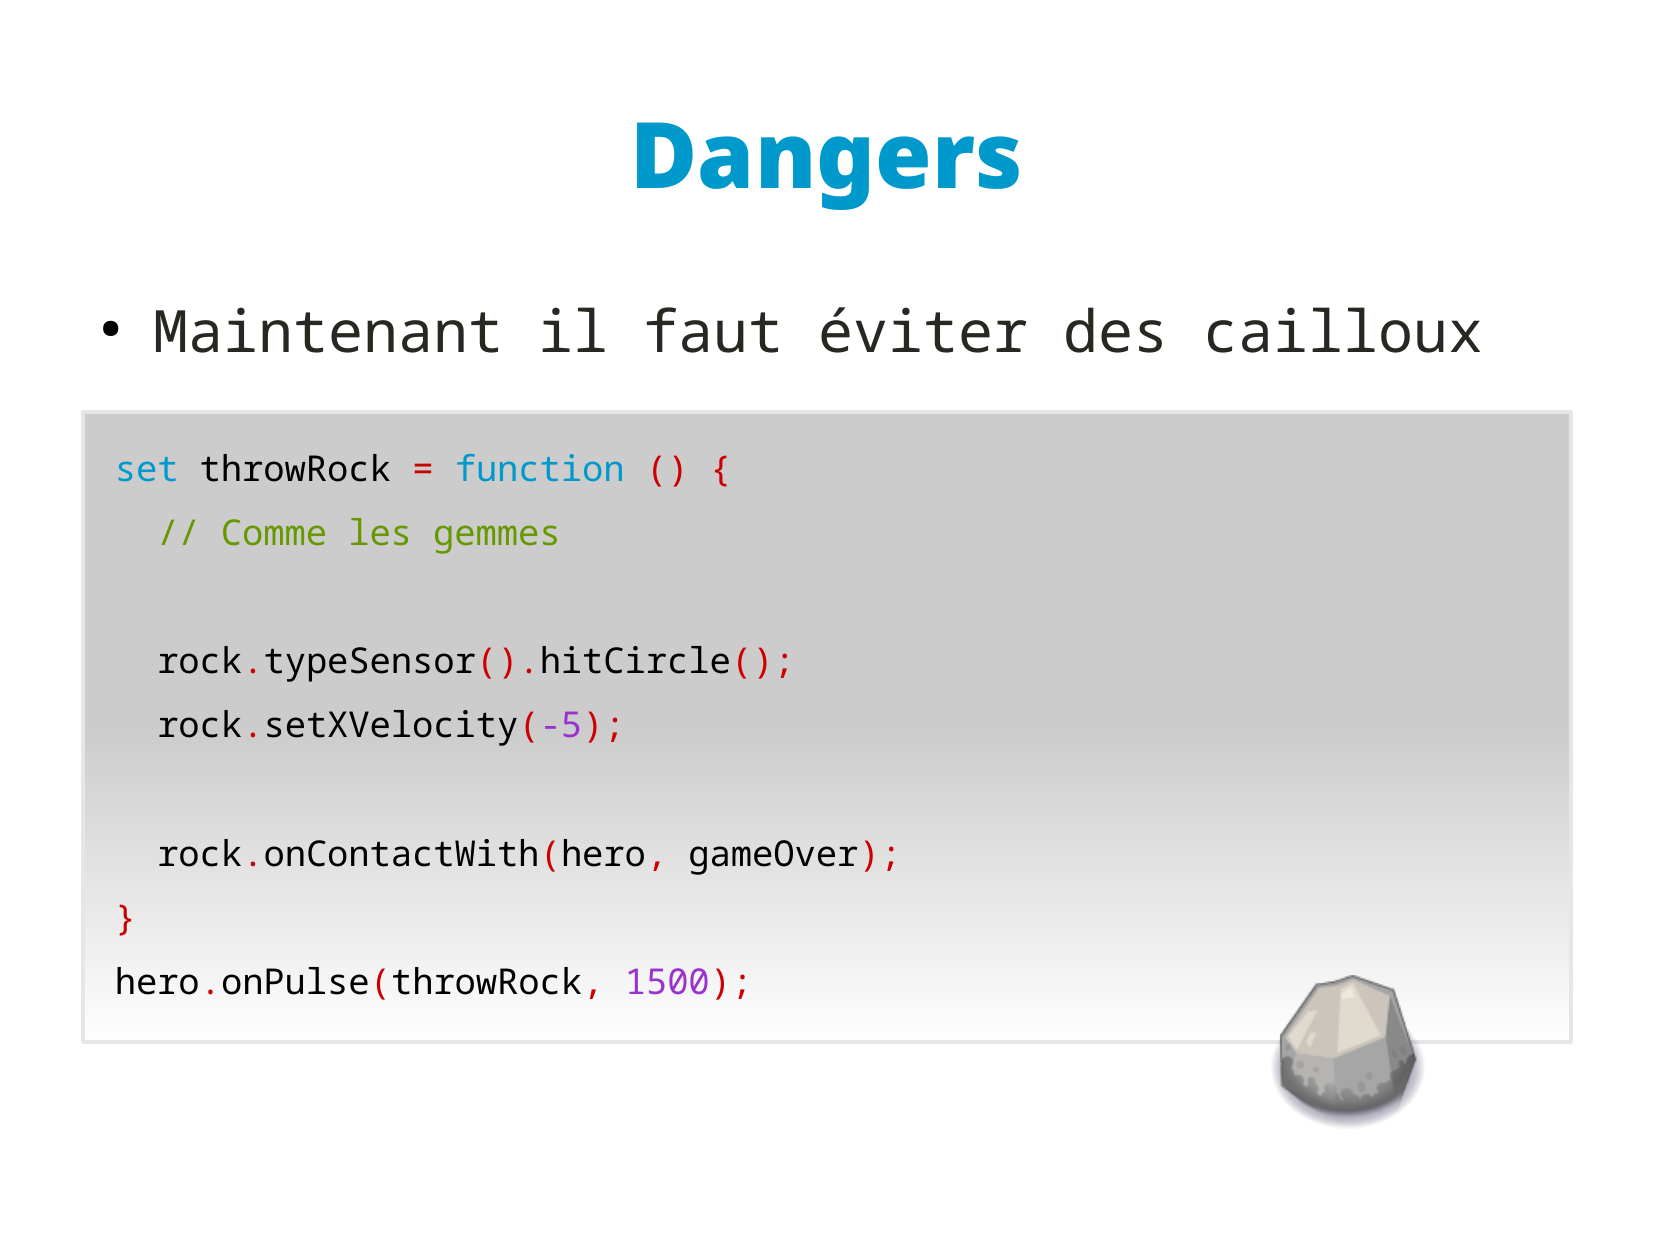

# Dangers
Maintenant il faut éviter des cailloux
set throwRock = function () {
 // Comme les gemmes
 rock.typeSensor().hitCircle();
 rock.setXVelocity(-5);
 rock.onContactWith(hero, gameOver);
}
hero.onPulse(throwRock, 1500);